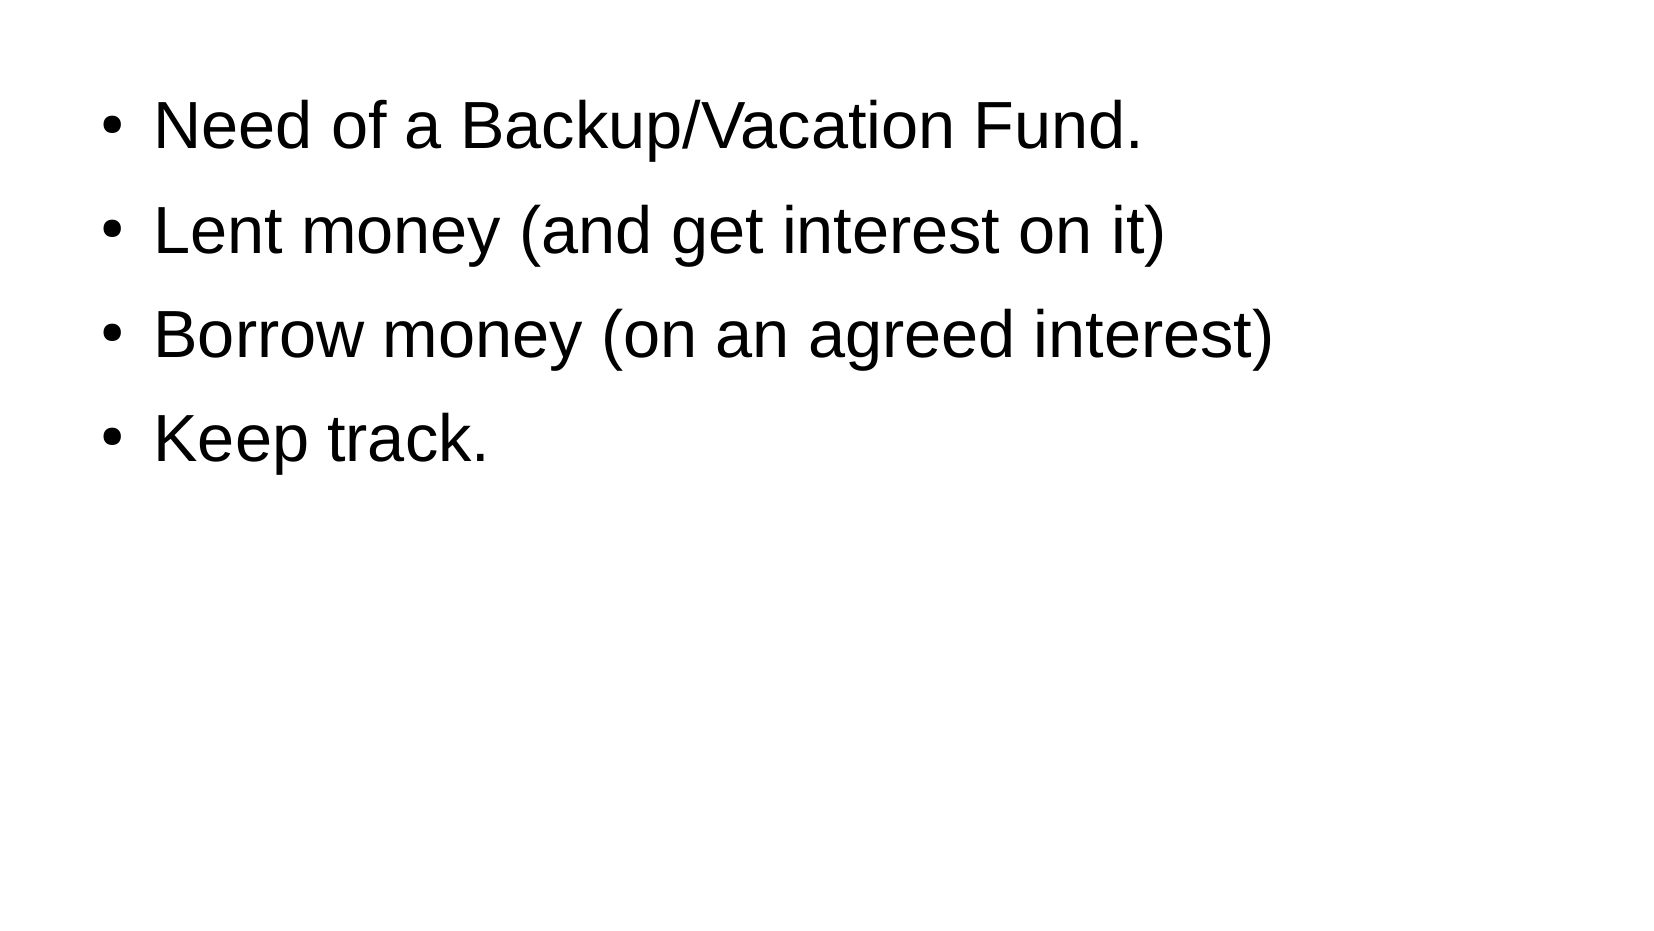

# Need of a Backup/Vacation Fund.
Lent money (and get interest on it)
Borrow money (on an agreed interest)
Keep track.